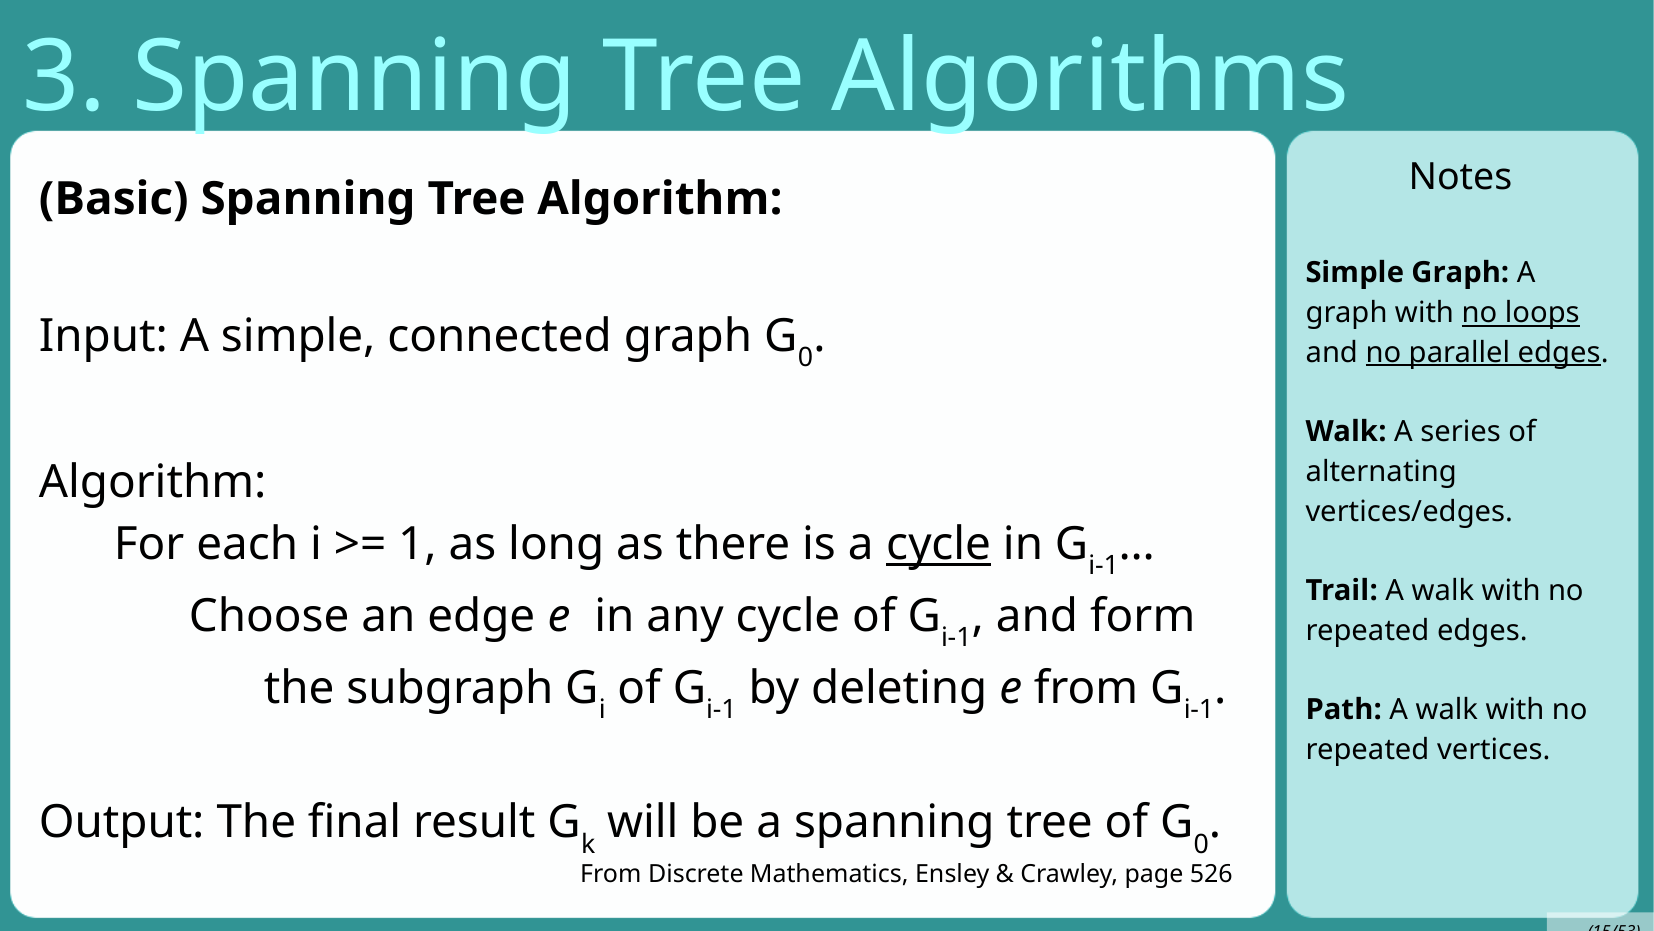

# 3. Spanning Tree Algorithms
Notes
Simple Graph: A graph with no loops and no parallel edges.
Walk: A series of alternating vertices/edges.
Trail: A walk with no repeated edges.
Path: A walk with no repeated vertices.
(Basic) Spanning Tree Algorithm:
Input: A simple, connected graph G0.
Algorithm:
	For each i >= 1, as long as there is a cycle in Gi-1…
		Choose an edge e in any cycle of Gi-1, and form 				the subgraph Gi of Gi-1 by deleting e from Gi-1.
Output: The final result Gk will be a spanning tree of G0.
From Discrete Mathematics, Ensley & Crawley, page 526